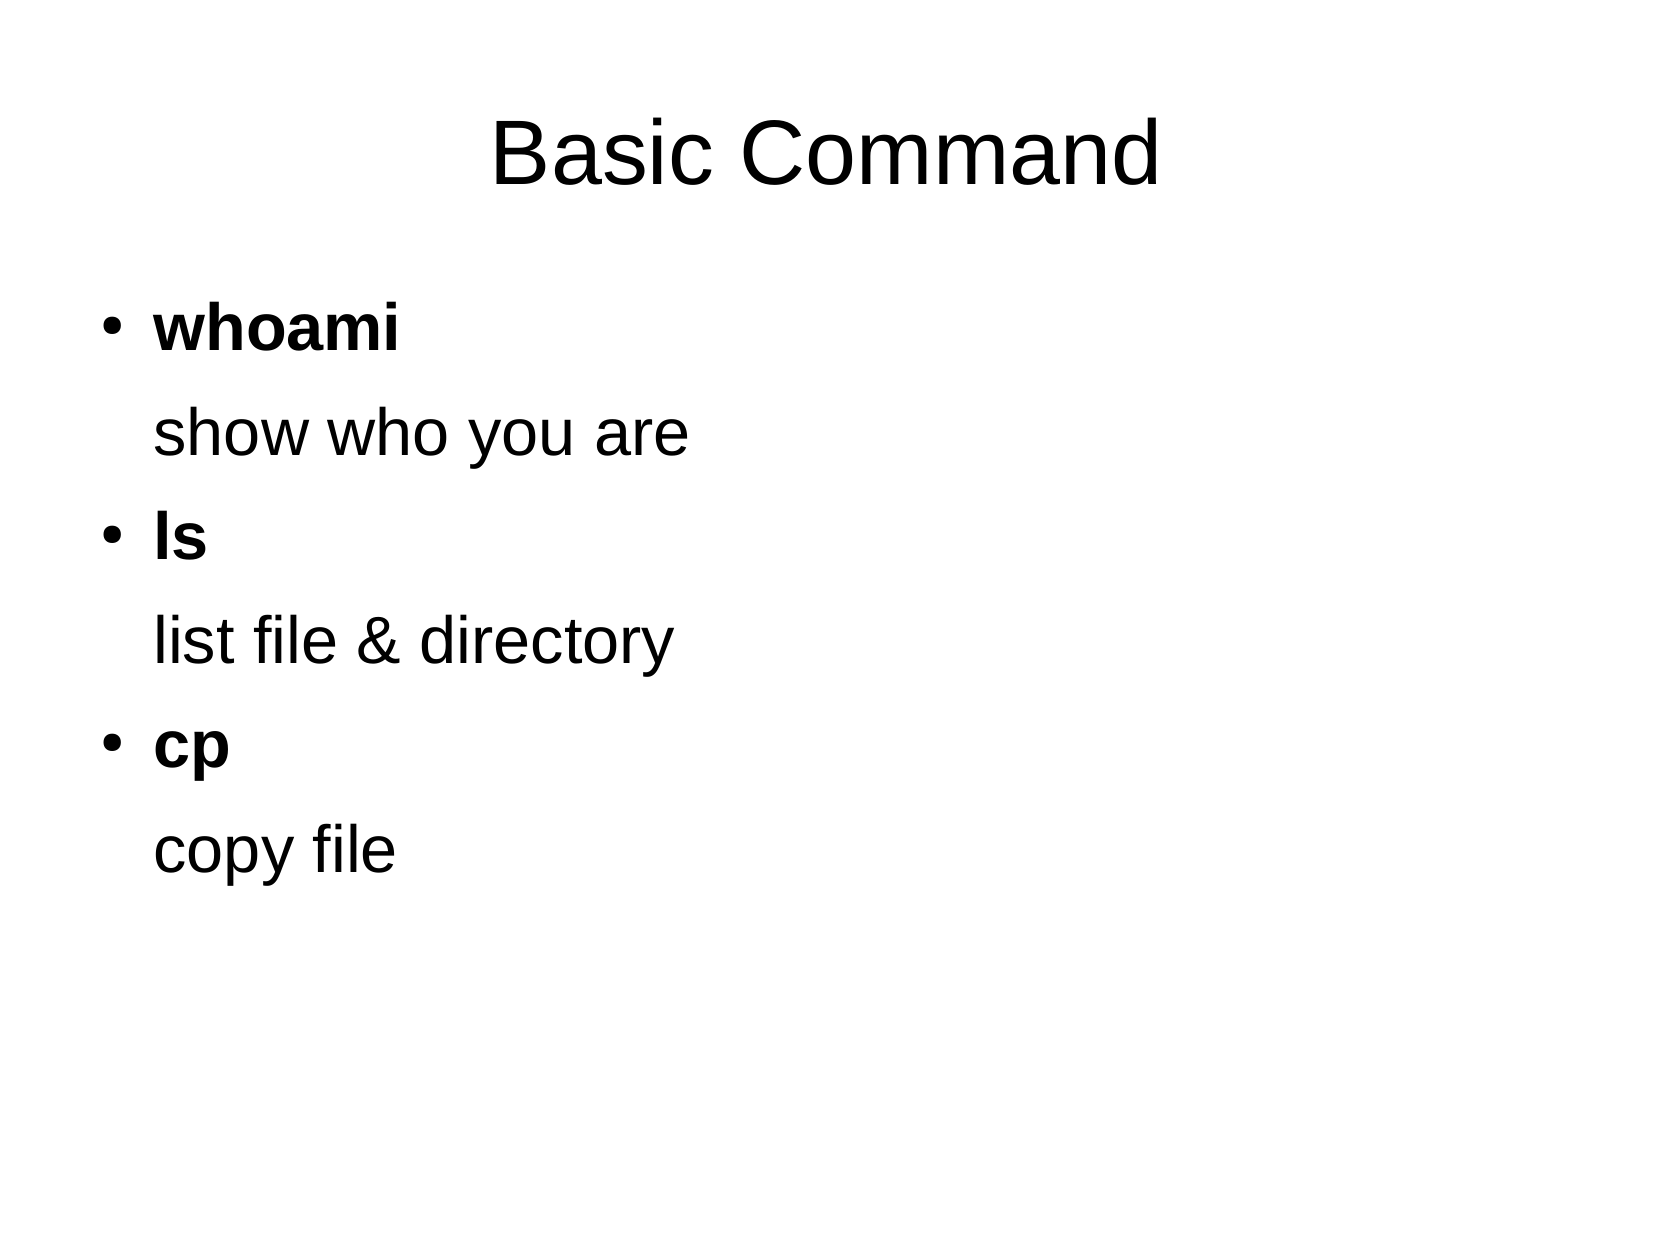

# Basic Command
whoami
show who you are
ls
list file & directory
cp
copy file